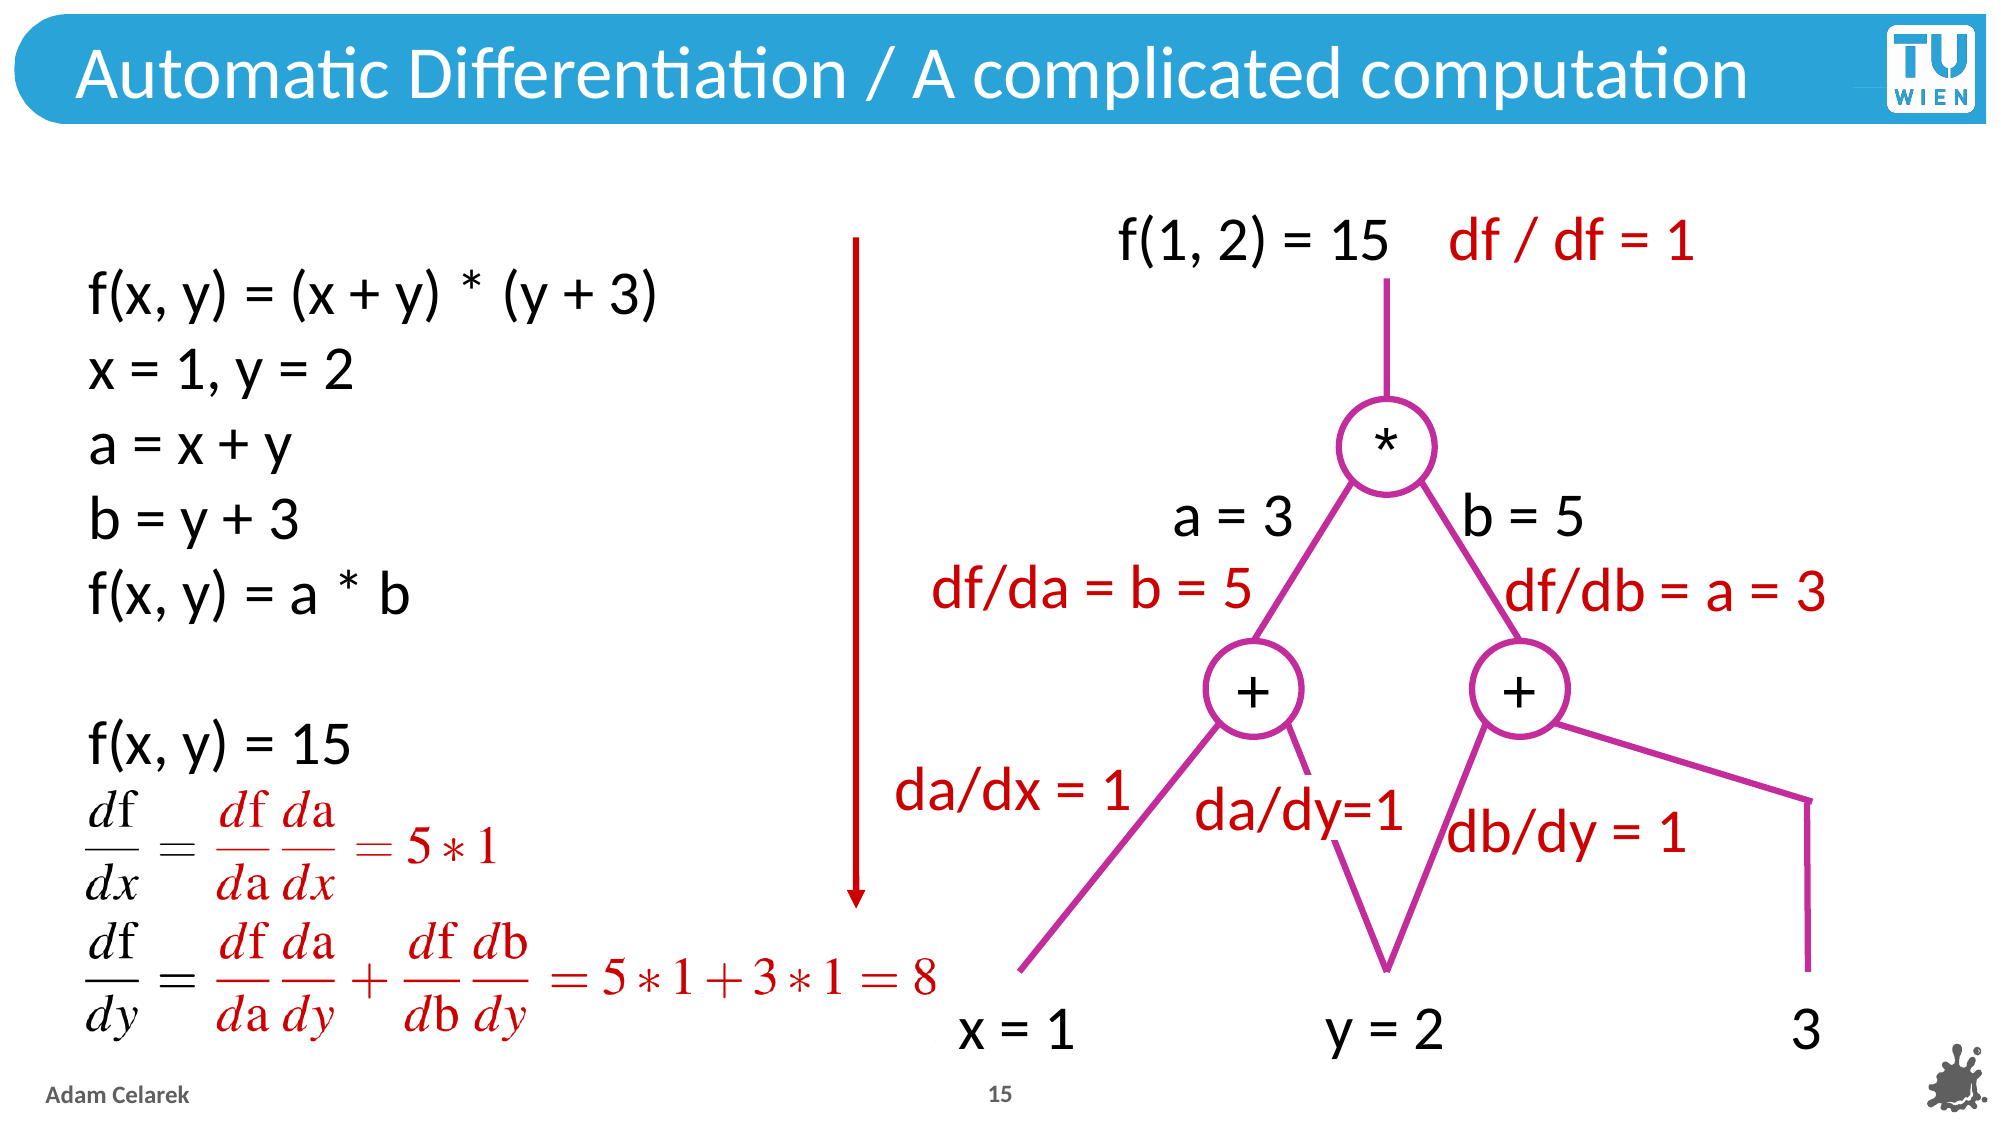

# Automatic Differentiation / A complicated computation
f(1, 2) = 15 df / df = 1
*
a = 3
b = 5
 df/db = a = 3
df/da = b = 5
+
+
da/dx = 1
da/dy=1
db/dy = 1
x = 1
y = 2
3
f(x, y) = (x + y) * (y + 3)
x = 1, y = 2
a = x + y
b = y + 3
f(x, y) = a * b
f(x, y) = 15
Adam Celarek